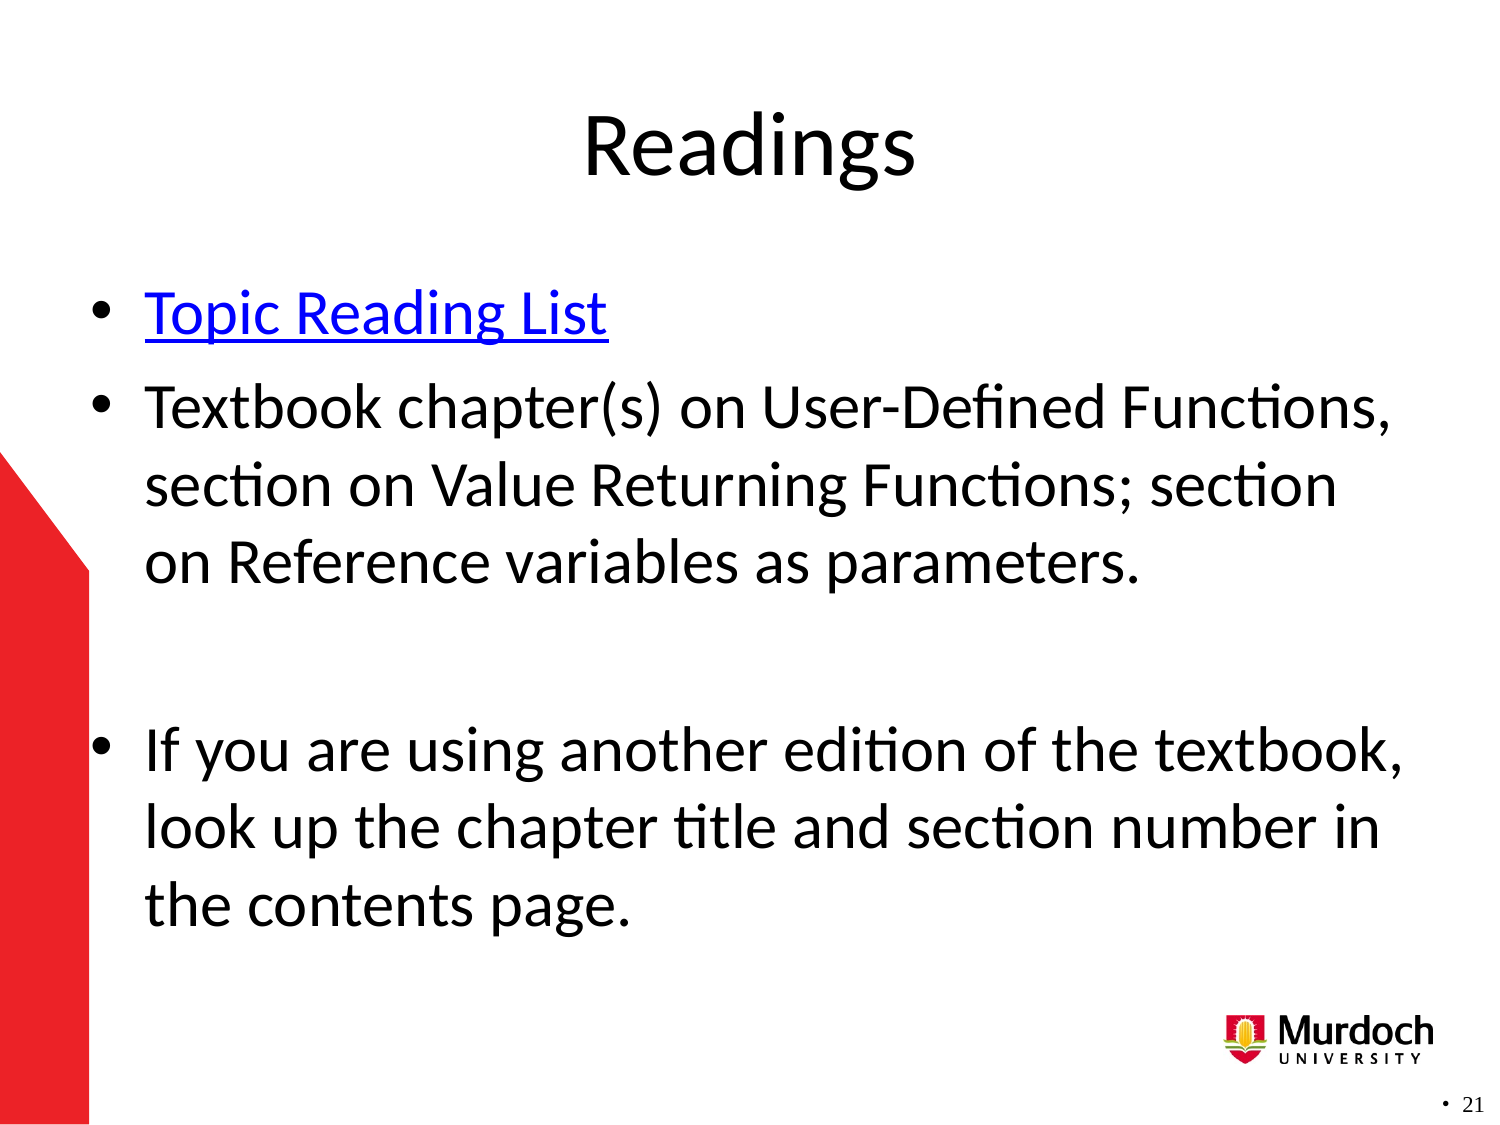

# Readings
Topic Reading List
Textbook chapter(s) on User-Defined Functions, section on Value Returning Functions; section on Reference variables as parameters.
If you are using another edition of the textbook, look up the chapter title and section number in the contents page.